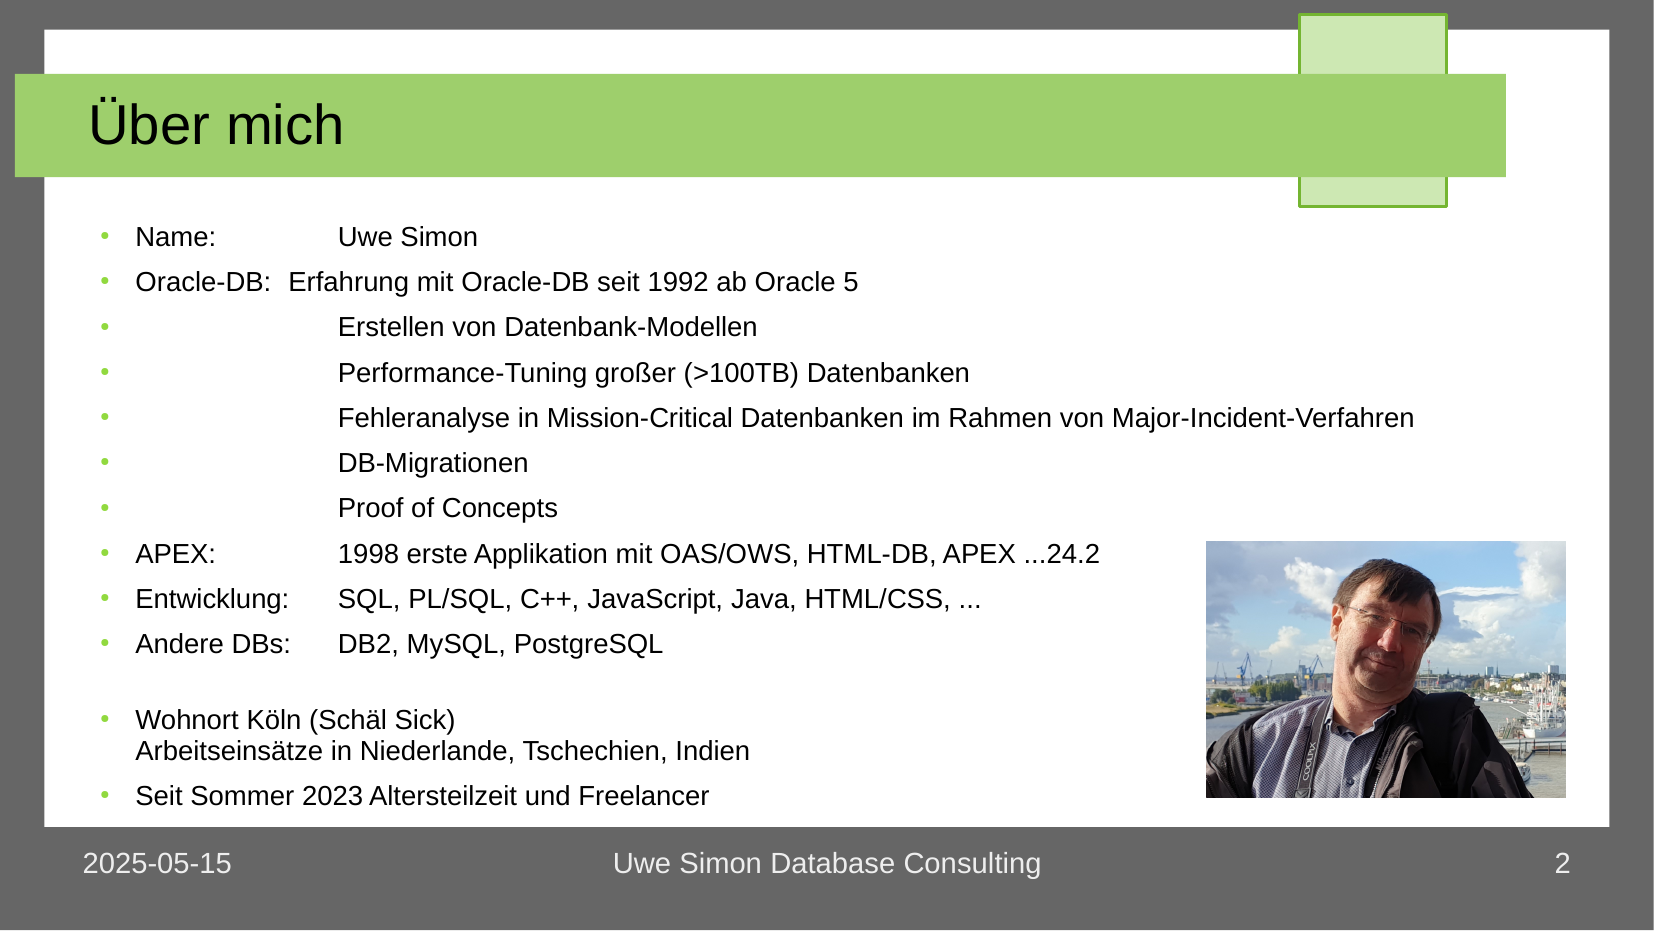

# Über mich
Name: 				 	 Uwe Simon
Oracle-DB:	 Erfahrung mit Oracle-DB seit 1992 ab Oracle 5
	 	 Erstellen von Datenbank-Modellen
	 	 Performance-Tuning großer (>100TB) Datenbanken
	 	 Fehleranalyse in Mission-Critical Datenbanken im Rahmen von Major-Incident-Verfahren
	 	 DB-Migrationen
	 	 Proof of Concepts
APEX:		 1998 erste Applikation mit OAS/OWS, HTML-DB, APEX ...24.2
Entwicklung:	 SQL, PL/SQL, C++, JavaScript, Java, HTML/CSS, ...
Andere DBs:	 DB2, MySQL, PostgreSQL
Wohnort Köln (Schäl Sick)
Arbeitseinsätze in Niederlande, Tschechien, Indien
Seit Sommer 2023 Altersteilzeit und Freelancer
2024-04-24
Uwe Simon Database Consulting
2